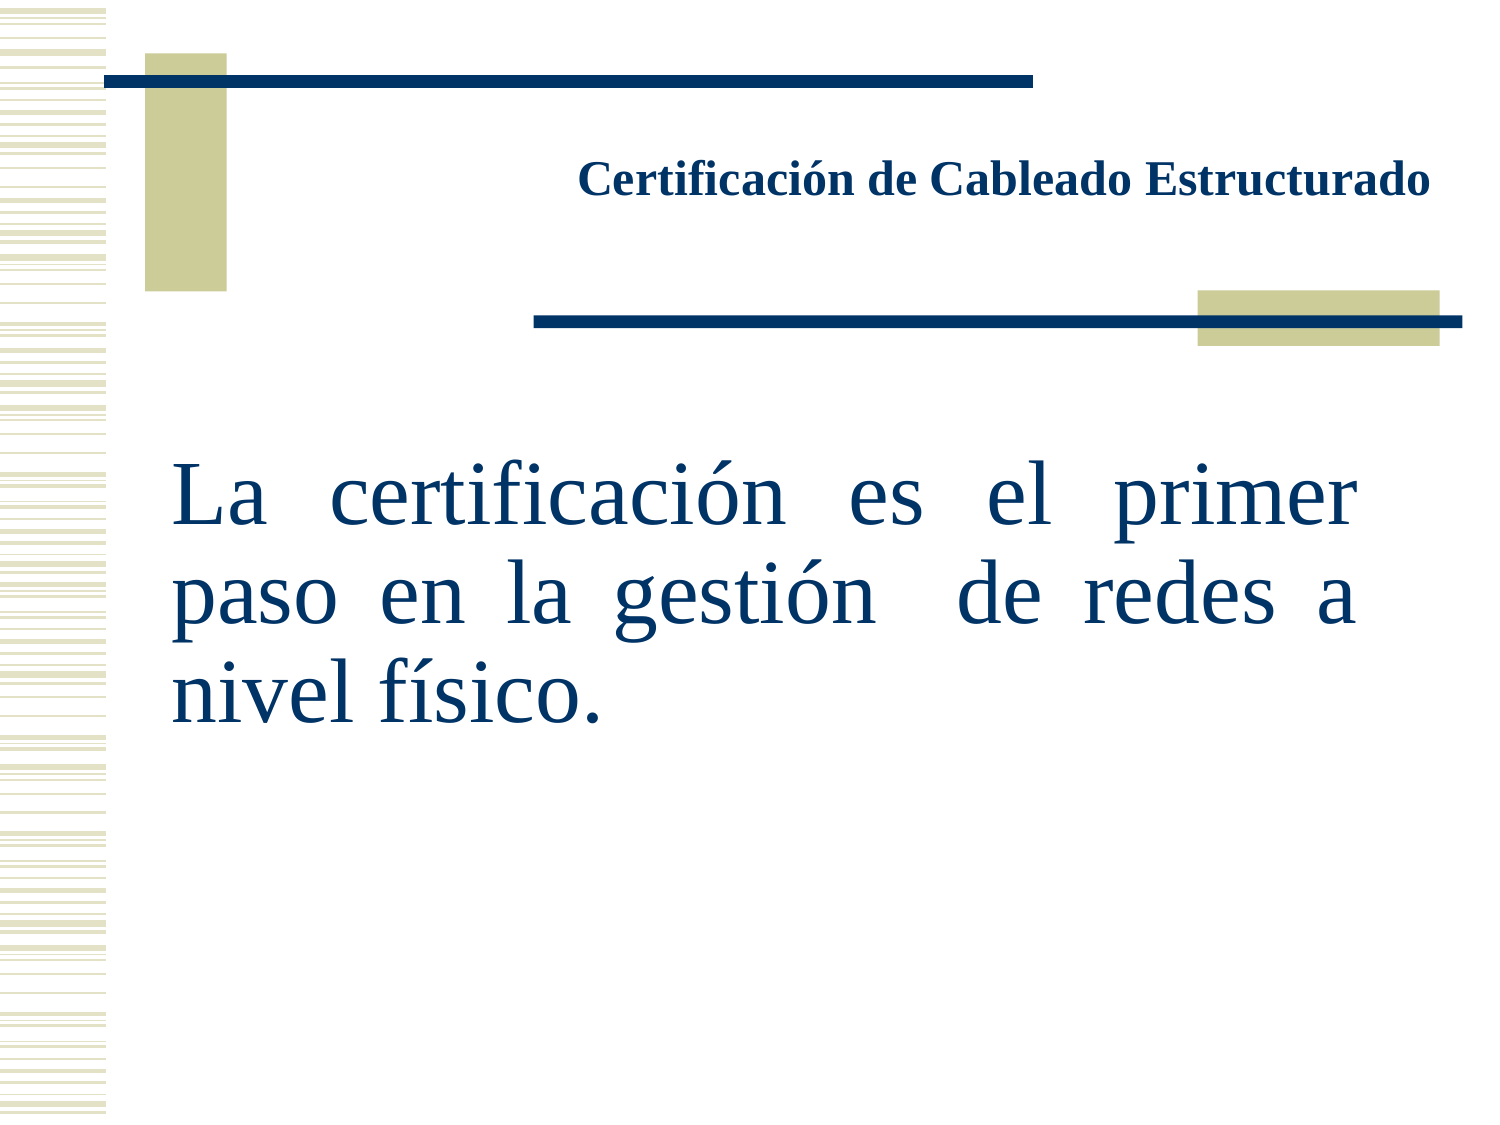

Certificación de Cableado Estructurado
# La certificación es el primer paso en la gestión de redes a nivel físico.